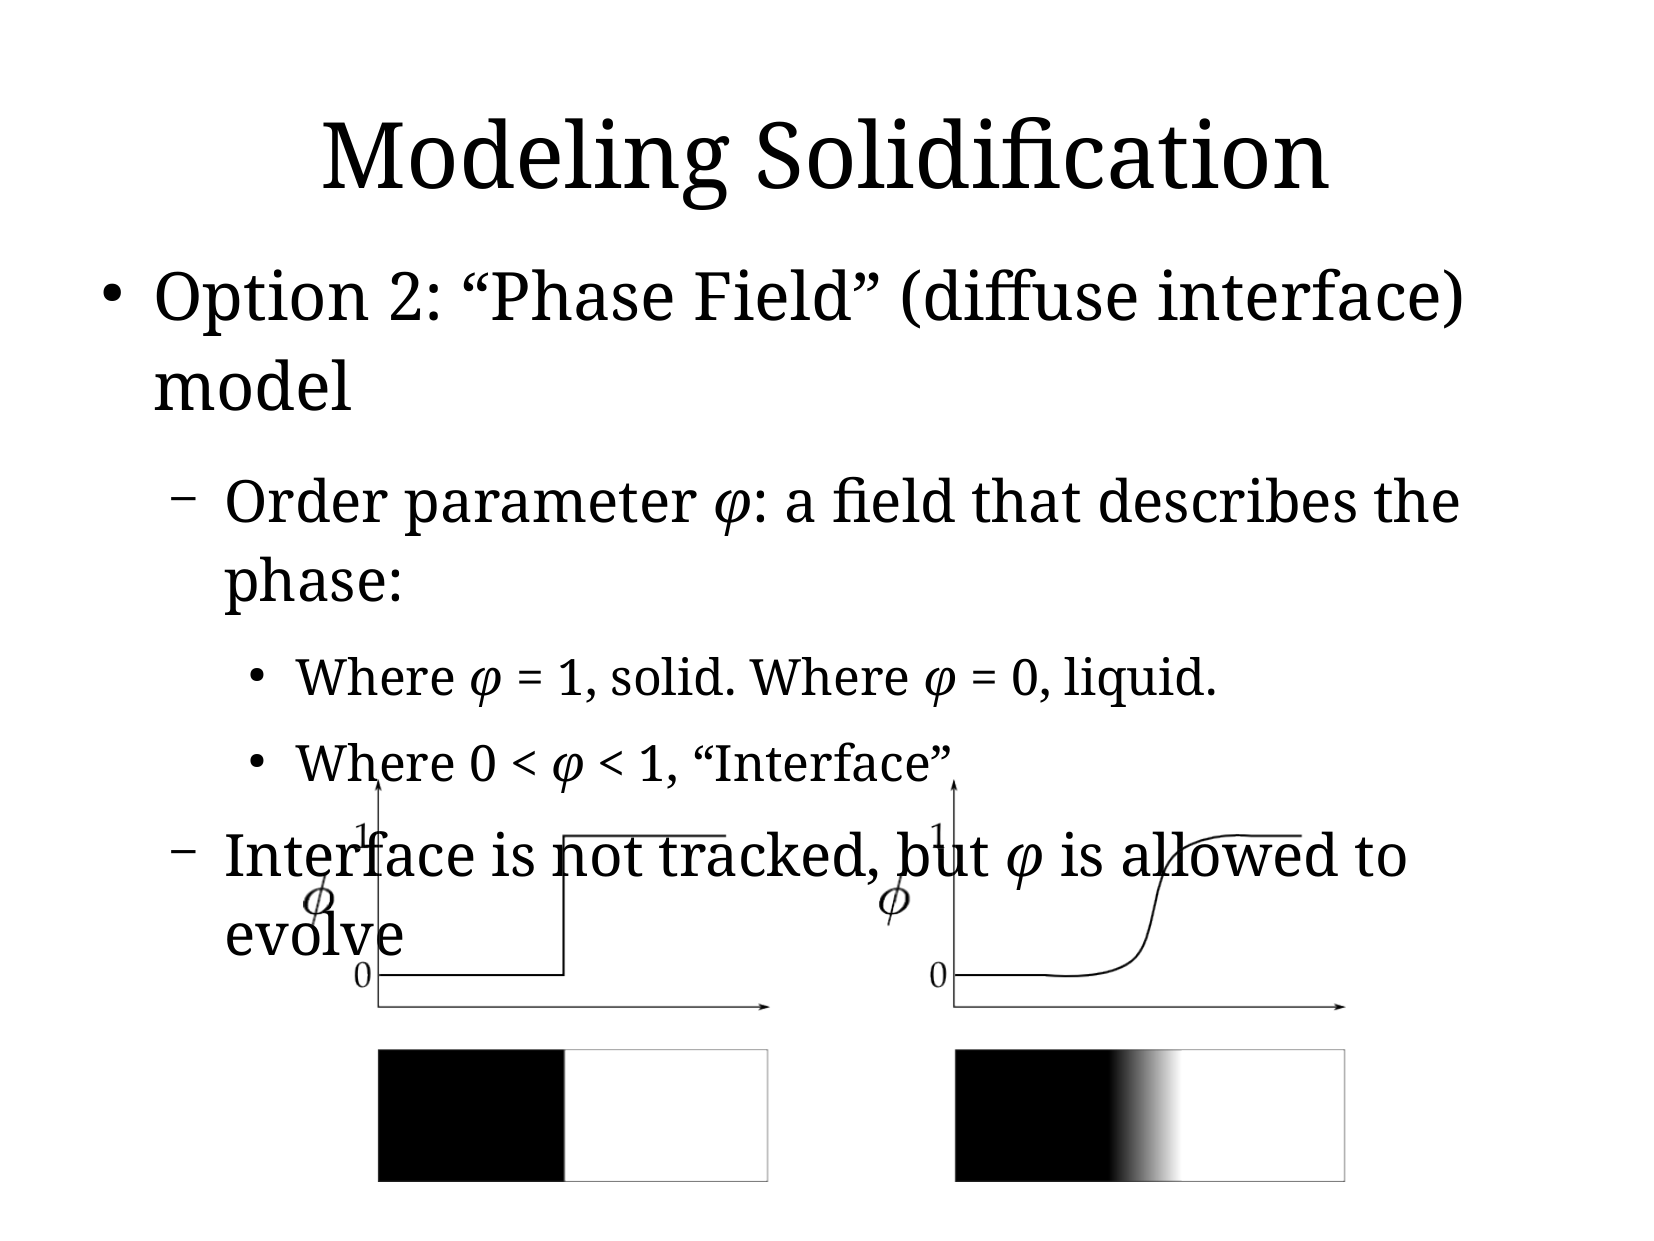

Modeling Solidification
# Option 2: “Phase Field” (diffuse interface) model
Order parameter φ: a field that describes the phase:
Where φ = 1, solid. Where φ = 0, liquid.
Where 0 < φ < 1, “Interface”
Interface is not tracked, but φ is allowed to evolve